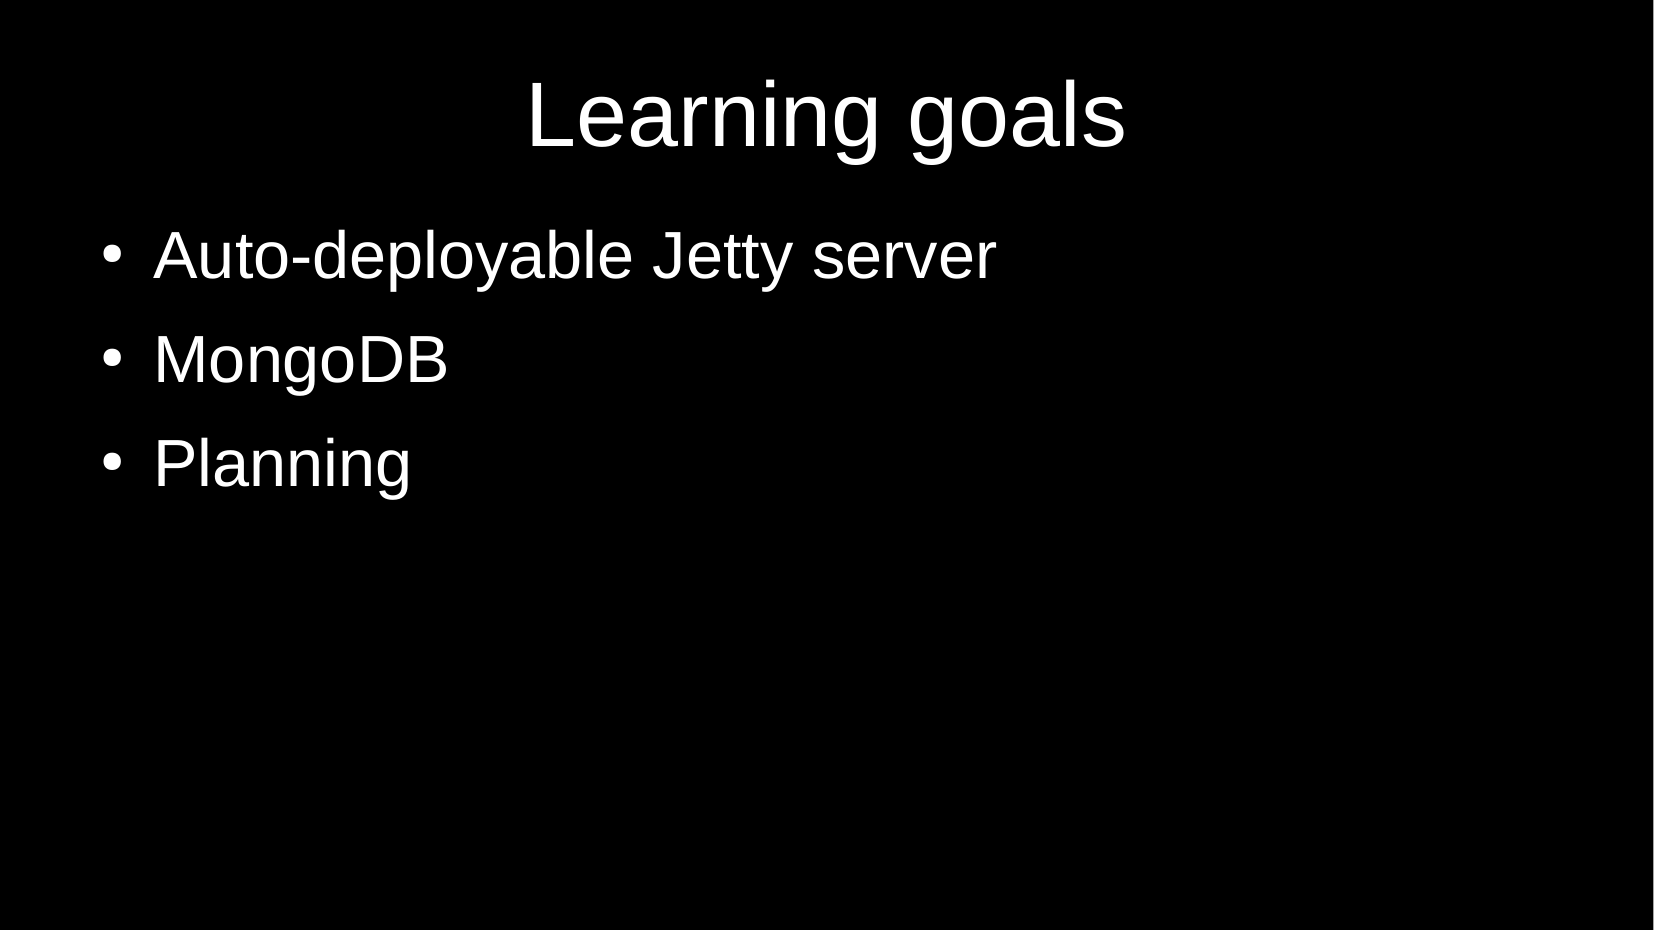

# Learning goals
Auto-deployable Jetty server
MongoDB
Planning